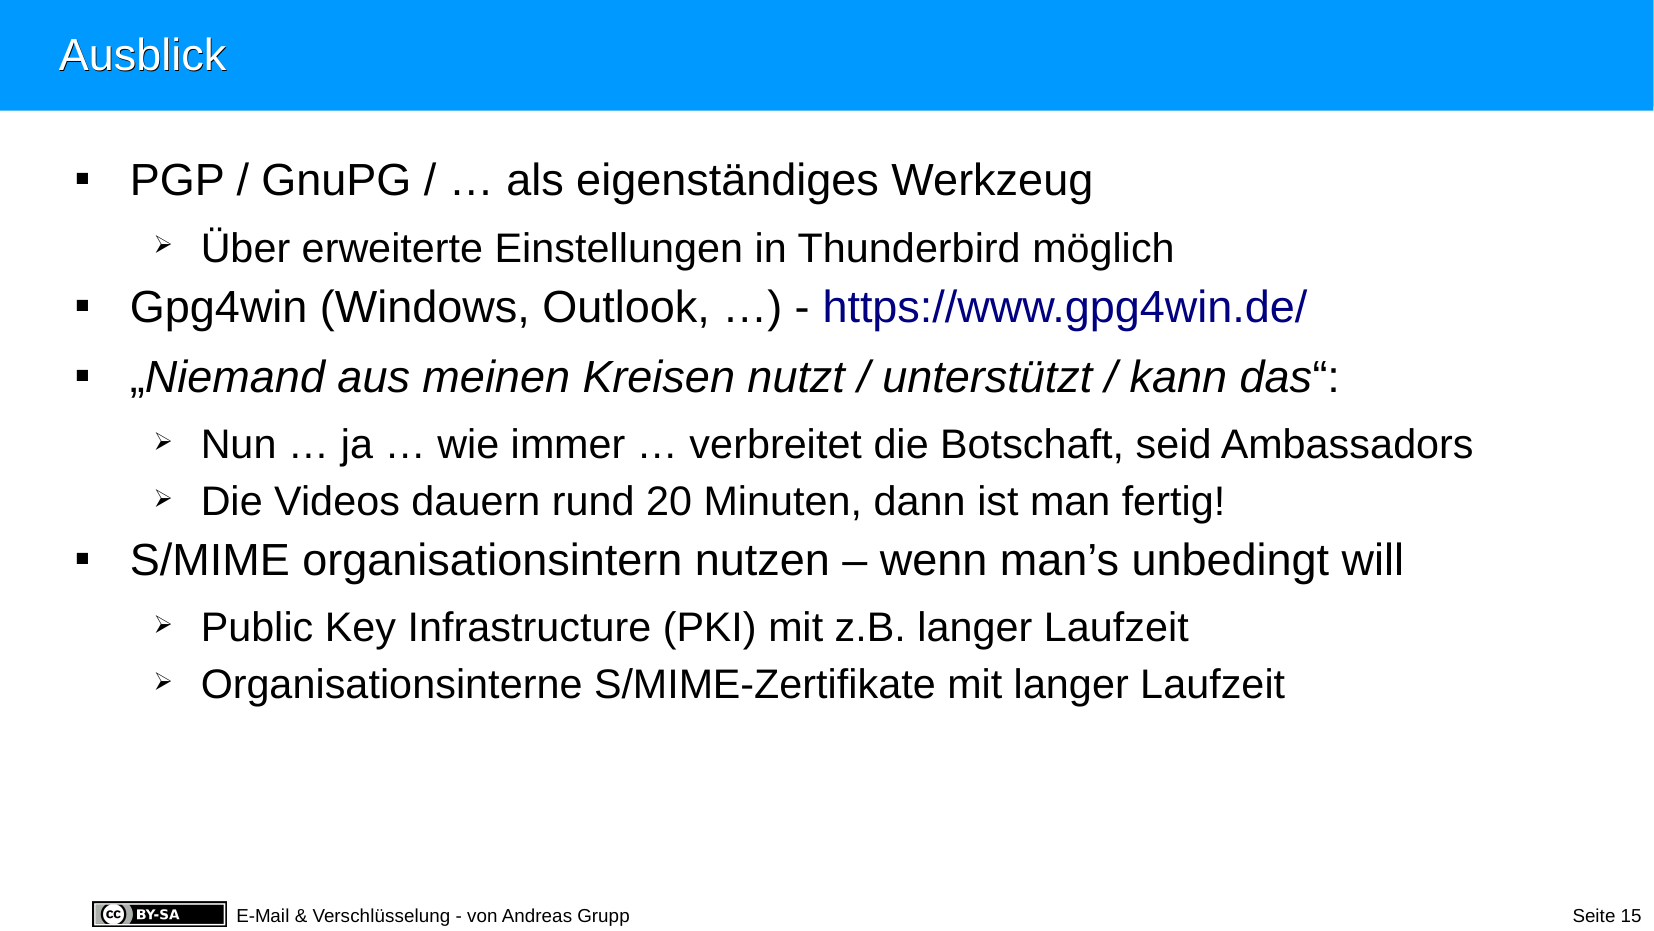

# Ausblick
PGP / GnuPG / … als eigenständiges Werkzeug
Über erweiterte Einstellungen in Thunderbird möglich
Gpg4win (Windows, Outlook, …) - https://www.gpg4win.de/
„Niemand aus meinen Kreisen nutzt / unterstützt / kann das“:
Nun … ja … wie immer … verbreitet die Botschaft, seid Ambassadors
Die Videos dauern rund 20 Minuten, dann ist man fertig!
S/MIME organisationsintern nutzen – wenn man’s unbedingt will
Public Key Infrastructure (PKI) mit z.B. langer Laufzeit
Organisationsinterne S/MIME-Zertifikate mit langer Laufzeit
E-Mail & Verschlüsselung - von Andreas Grupp
15